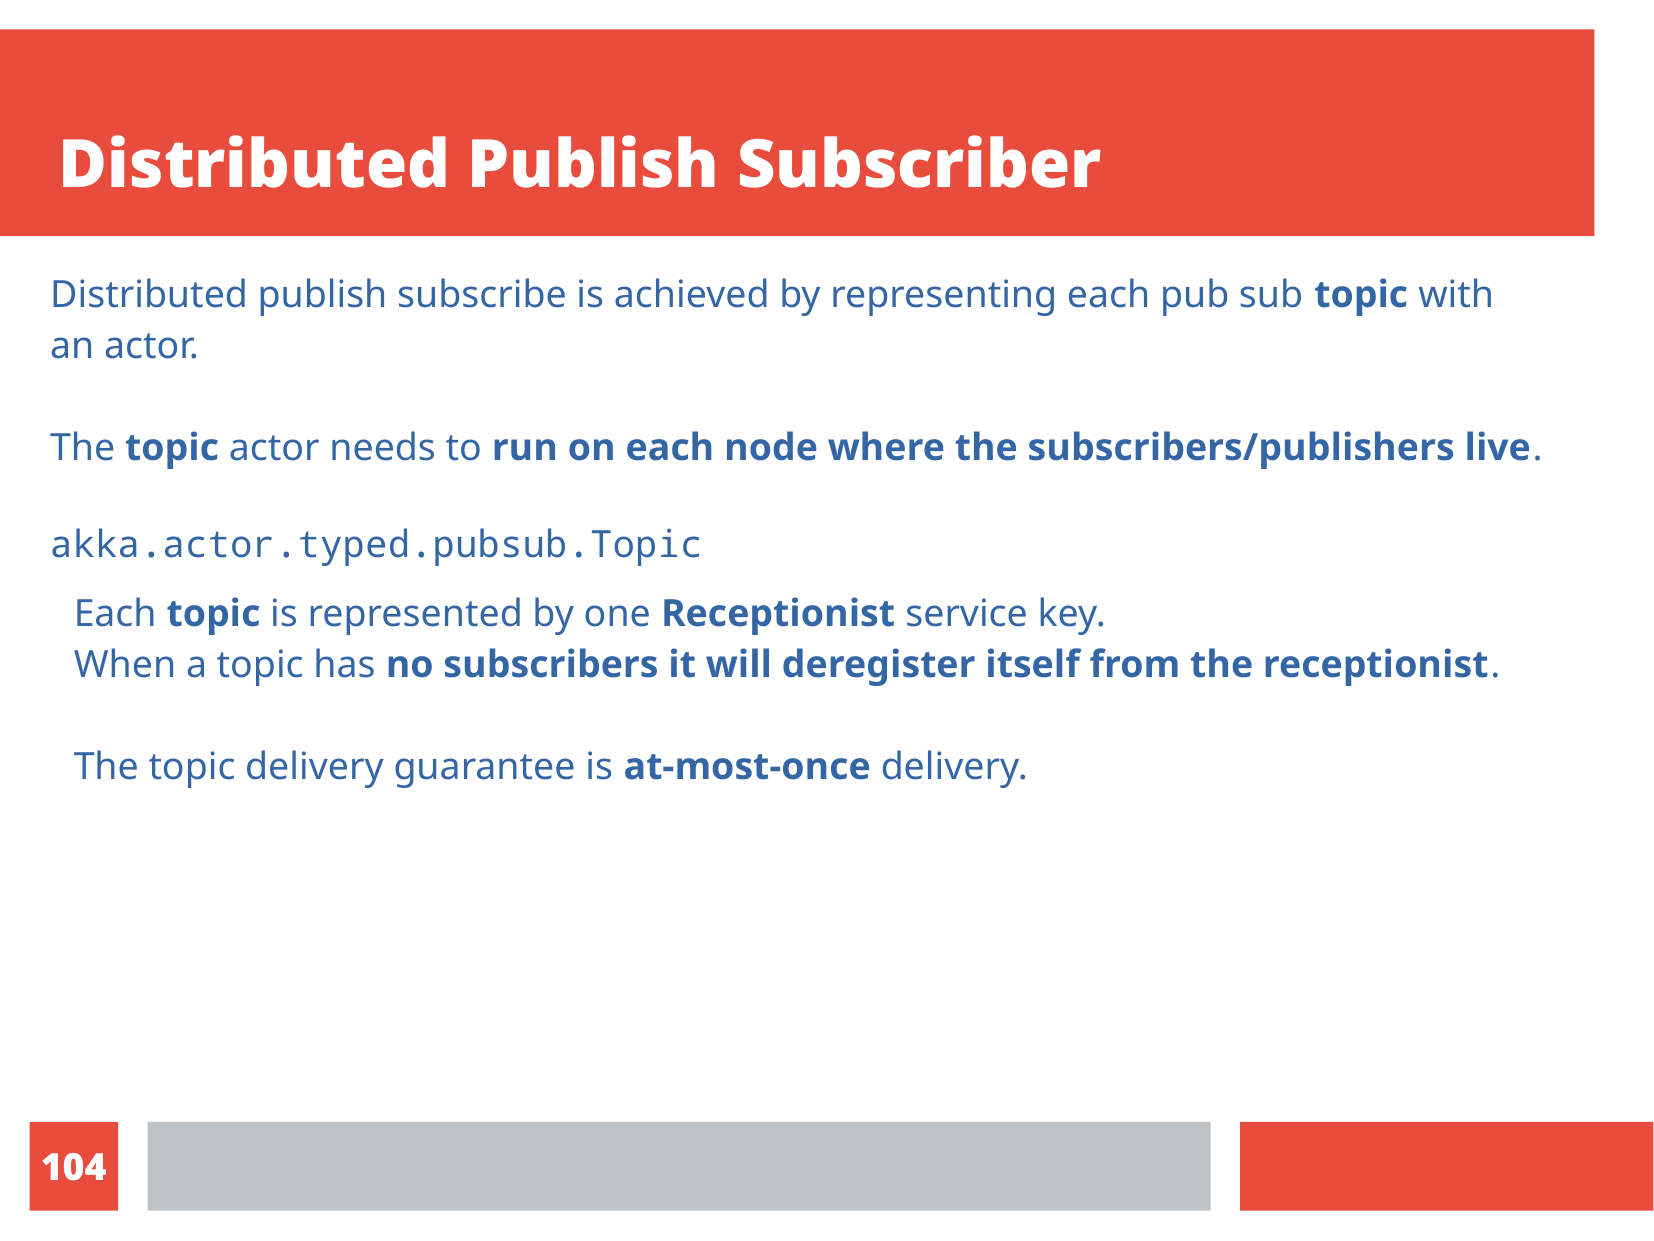

# Distributed Publish Subscriber
Distributed publish subscribe is achieved by representing each pub sub topic with an actor.
The topic actor needs to run on each node where the subscribers/publishers live.
akka.actor.typed.pubsub.Topic
Each topic is represented by one Receptionist service key.
When a topic has no subscribers it will deregister itself from the receptionist.
The topic delivery guarantee is at-most-once delivery.
104